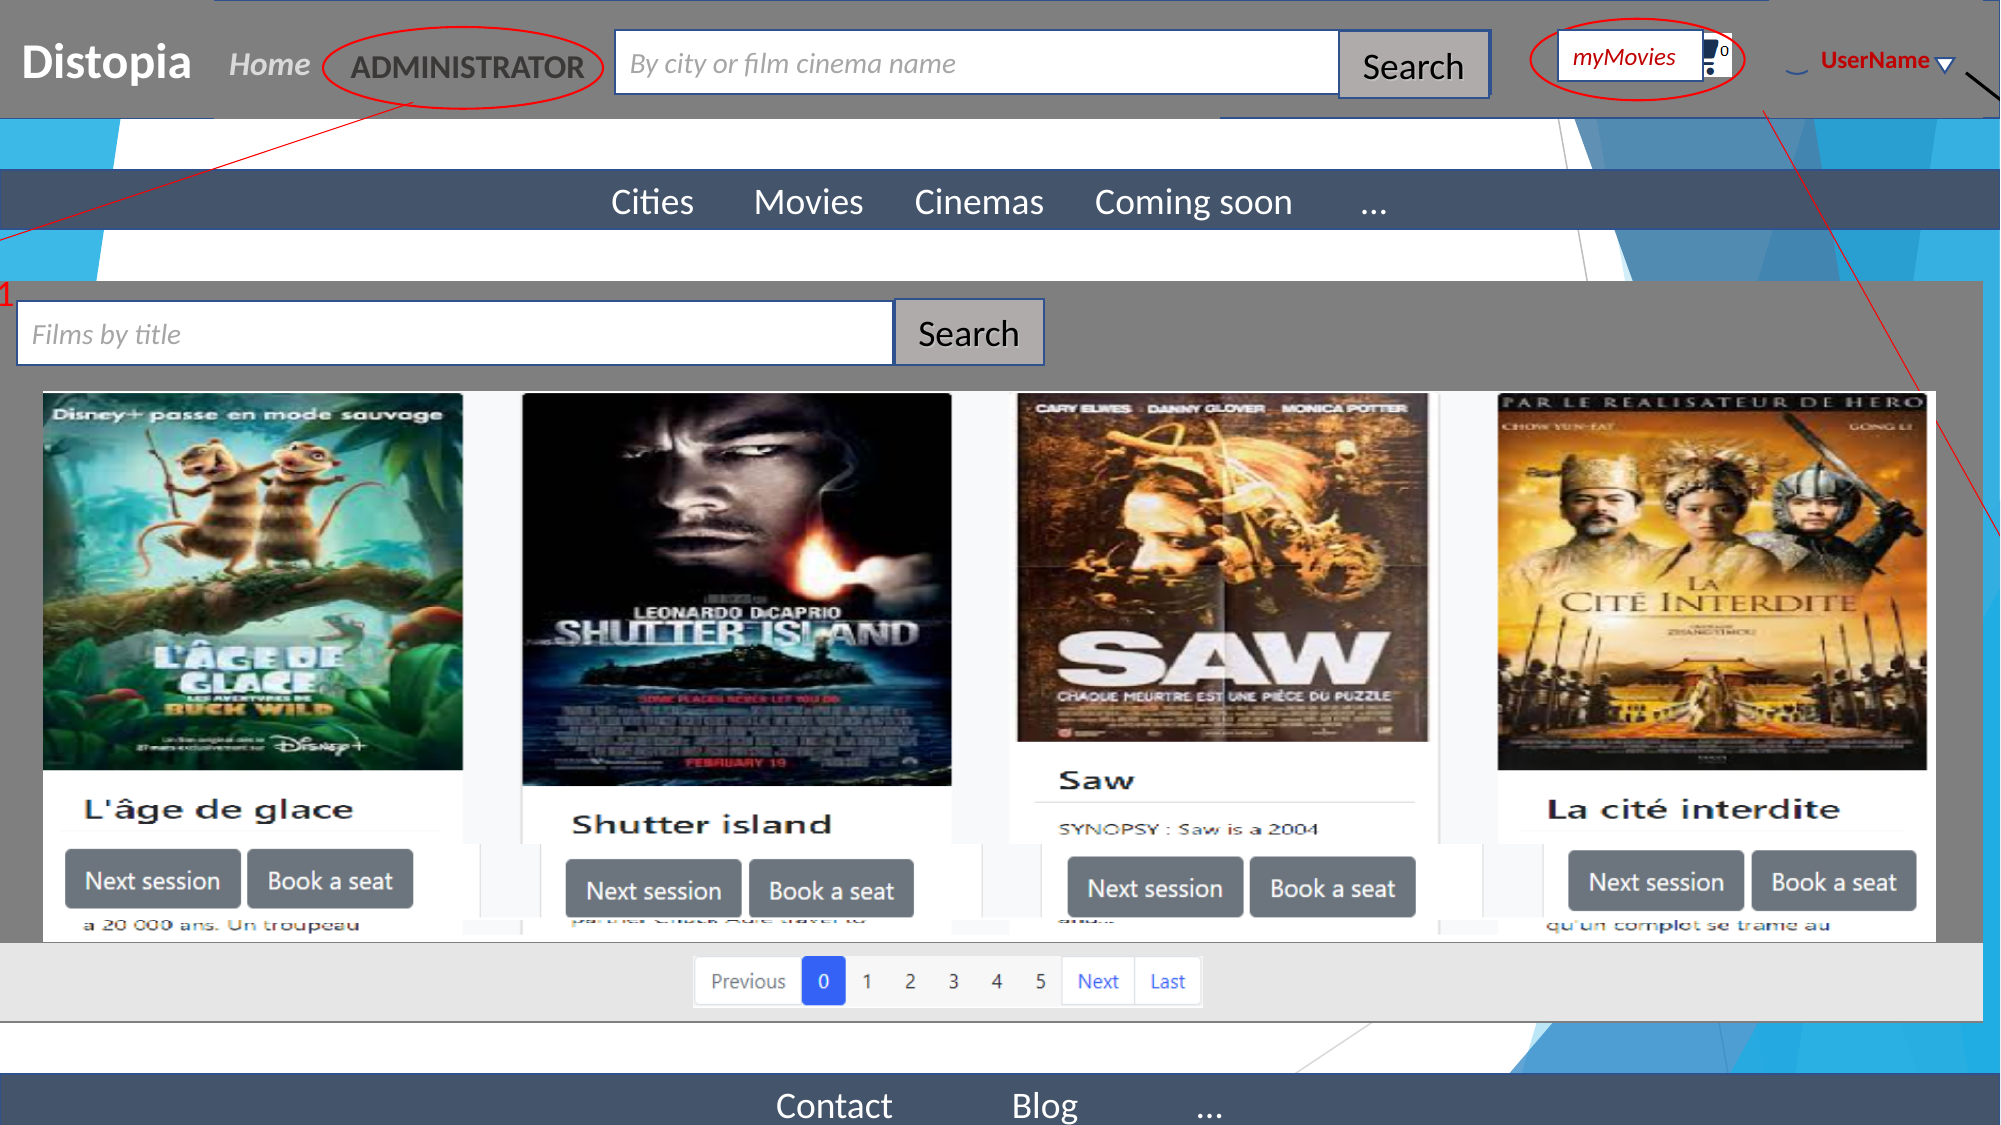

Distopia
UserName
Home
myMovies
By city or film cinema name
Search
ADMINISTRATOR
Login
Rgister
Logout
Cities Movies Cinemas Coming soon …
Voir page1
Search
Films by title
Voir page3
Voir page2
Contact Blog …
Aaaaaaaaaaaaaaaaaaaaaaaaaaaaaaaa
Bbbbbbbbbbbbbbbbbbbbbbbbbbbbb
cccccccccccccccccccccccccccccccccccc
Aaaaaaaaaaaaaaaaaaaaaaaaaaaaaaaa
Bbbbbbbbbbbbbbbbbbbbbbbbbbbbb
cccccccccccccccccccccccccccccccccccc
Aaaaaaaaaaaaaaaaaaaaaaaaaaaaaaaa
Bbbbbbbbbbbbbbbbbbbbbbbbbbbbb
cccccccccccccccccccccccccccccccccccc